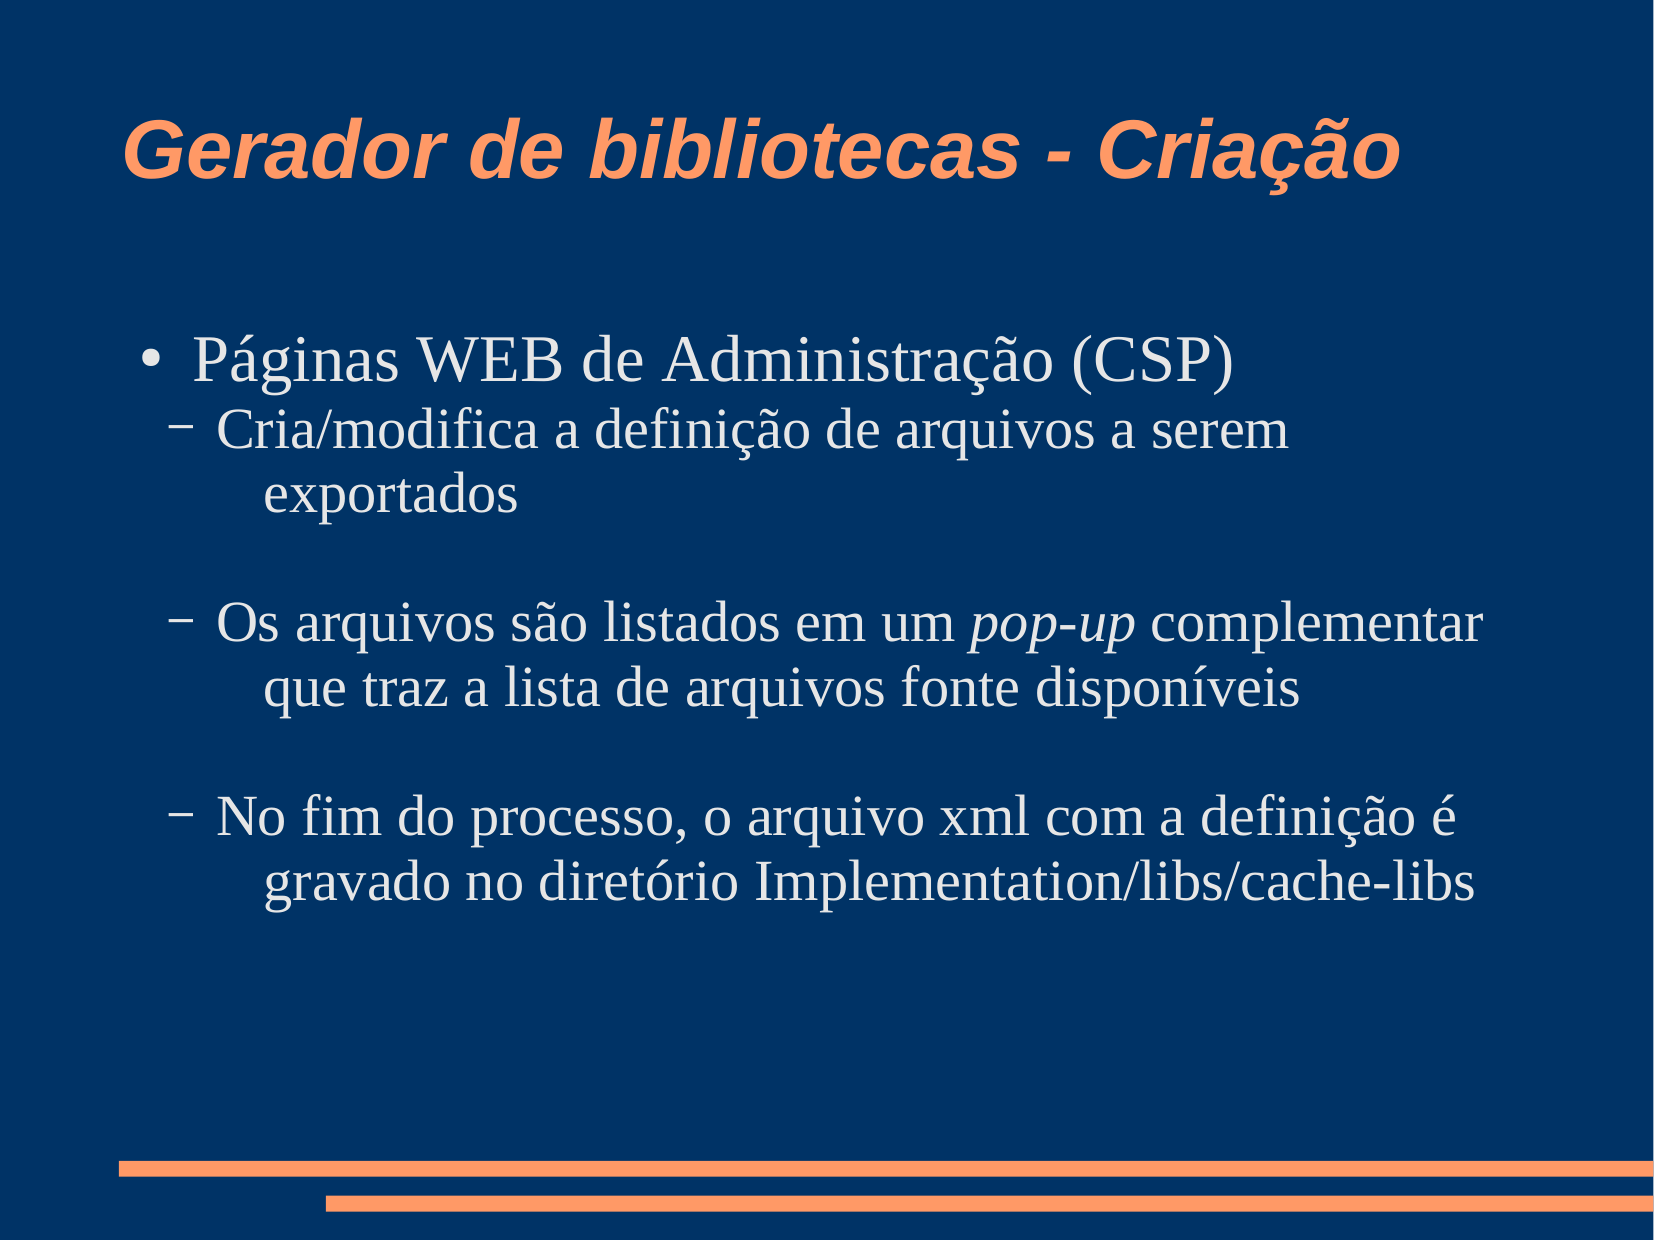

# Gerador de bibliotecas - Criação
Páginas WEB de Administração (CSP)
Cria/modifica a definição de arquivos a serem exportados
Os arquivos são listados em um pop-up complementar que traz a lista de arquivos fonte disponíveis
No fim do processo, o arquivo xml com a definição é gravado no diretório Implementation/libs/cache-libs